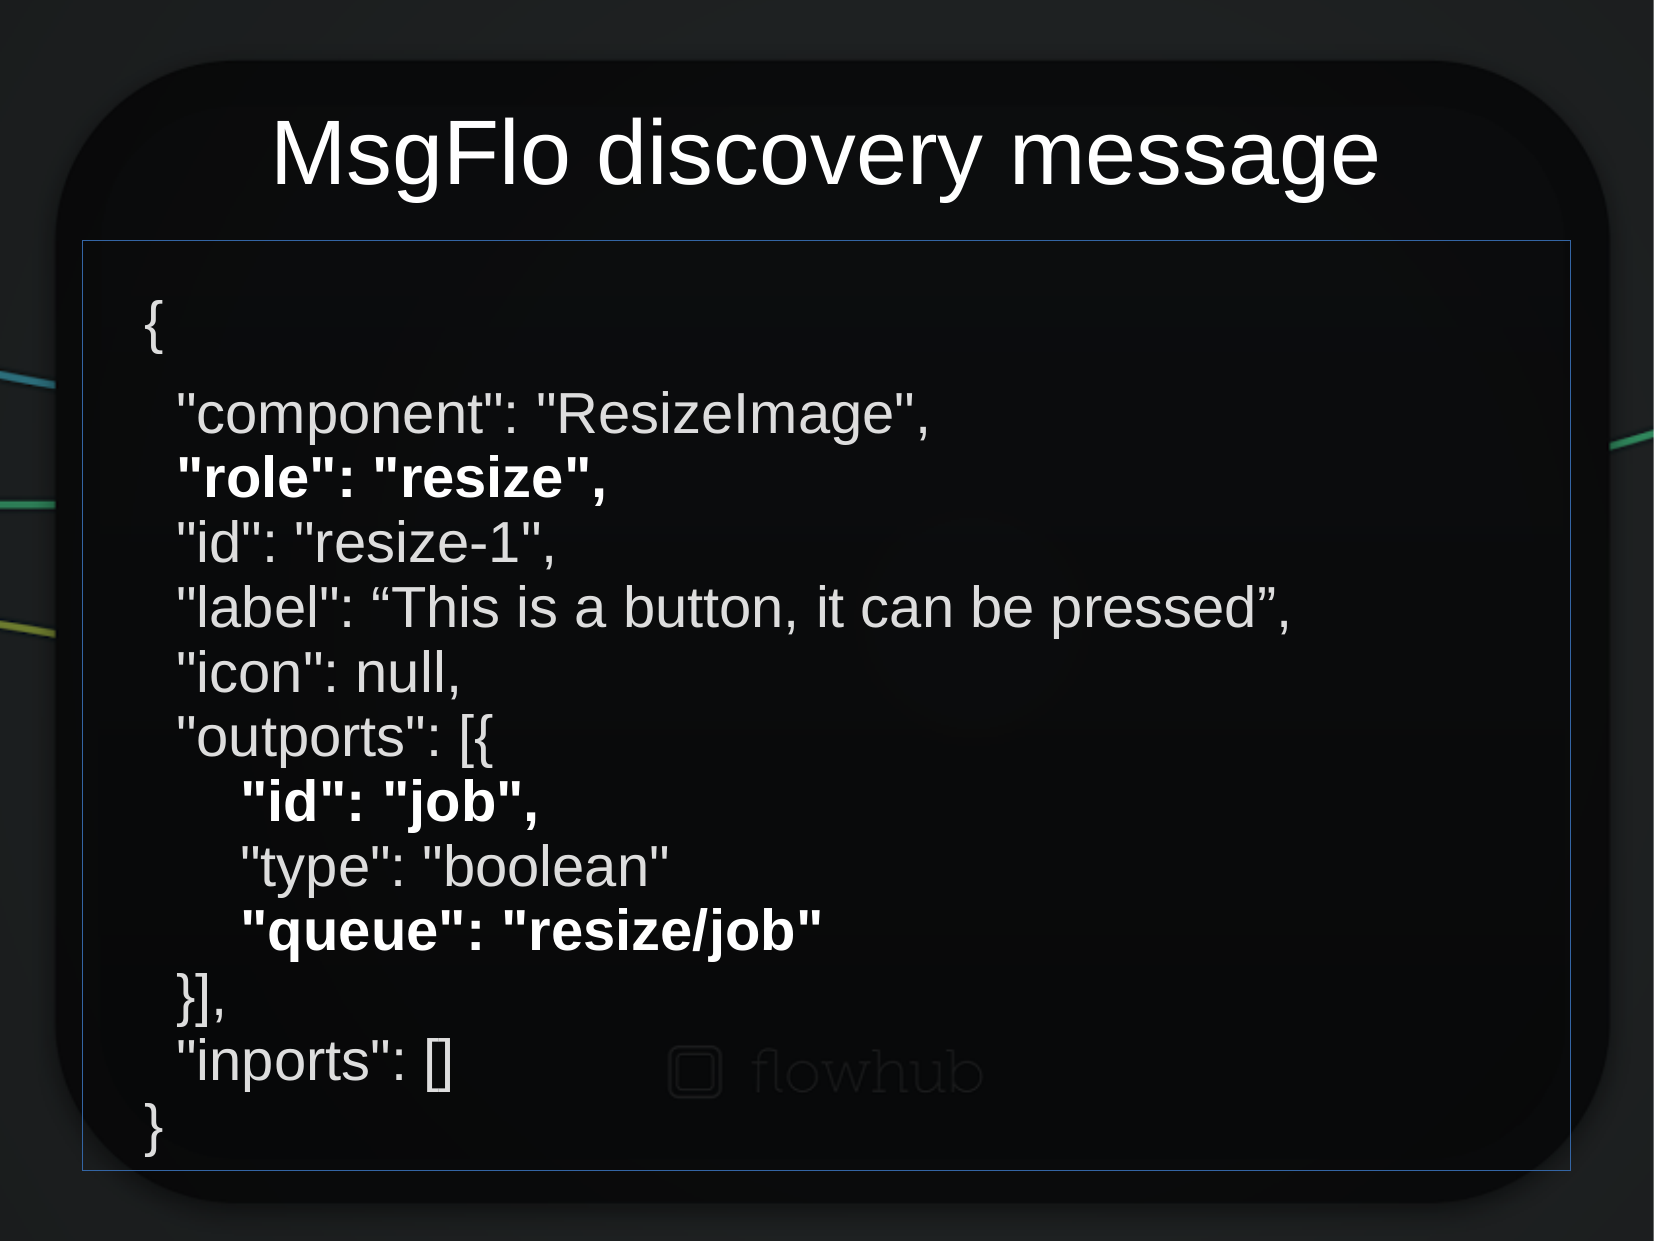

# MsgFlo discovery message
{
 "component": "ResizeImage",
 "role": "resize",
 "id": "resize-1",
 "label": “This is a button, it can be pressed”,
 "icon": null,
 "outports": [{
 "id": "job",
 "type": "boolean"
 "queue": "resize/job"
 }],
 "inports": []
}